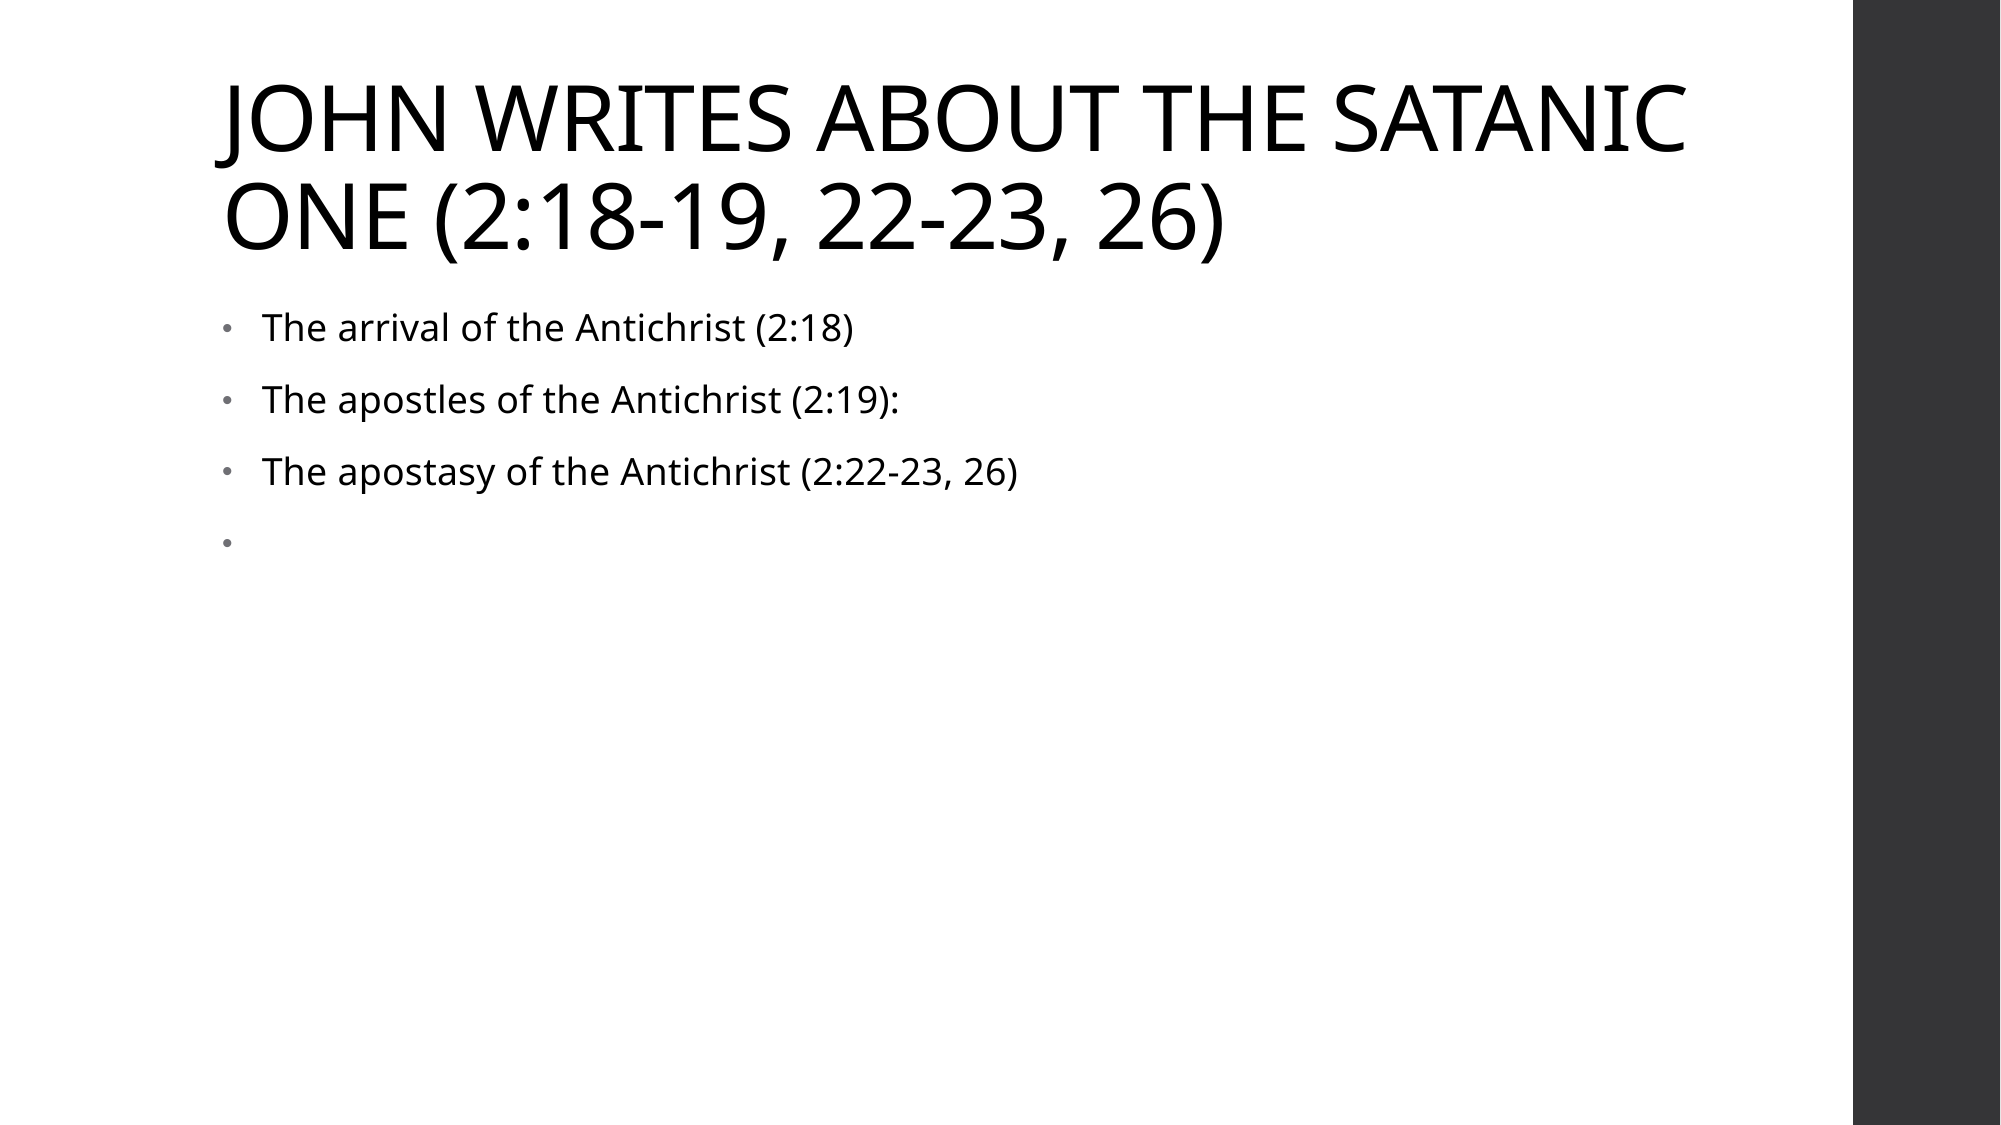

# JOHN WRITES ABOUT THE SATANIC ONE (2:18-19, 22-23, 26)
 The arrival of the Antichrist (2:18)
 The apostles of the Antichrist (2:19):
 The apostasy of the Antichrist (2:22-23, 26)